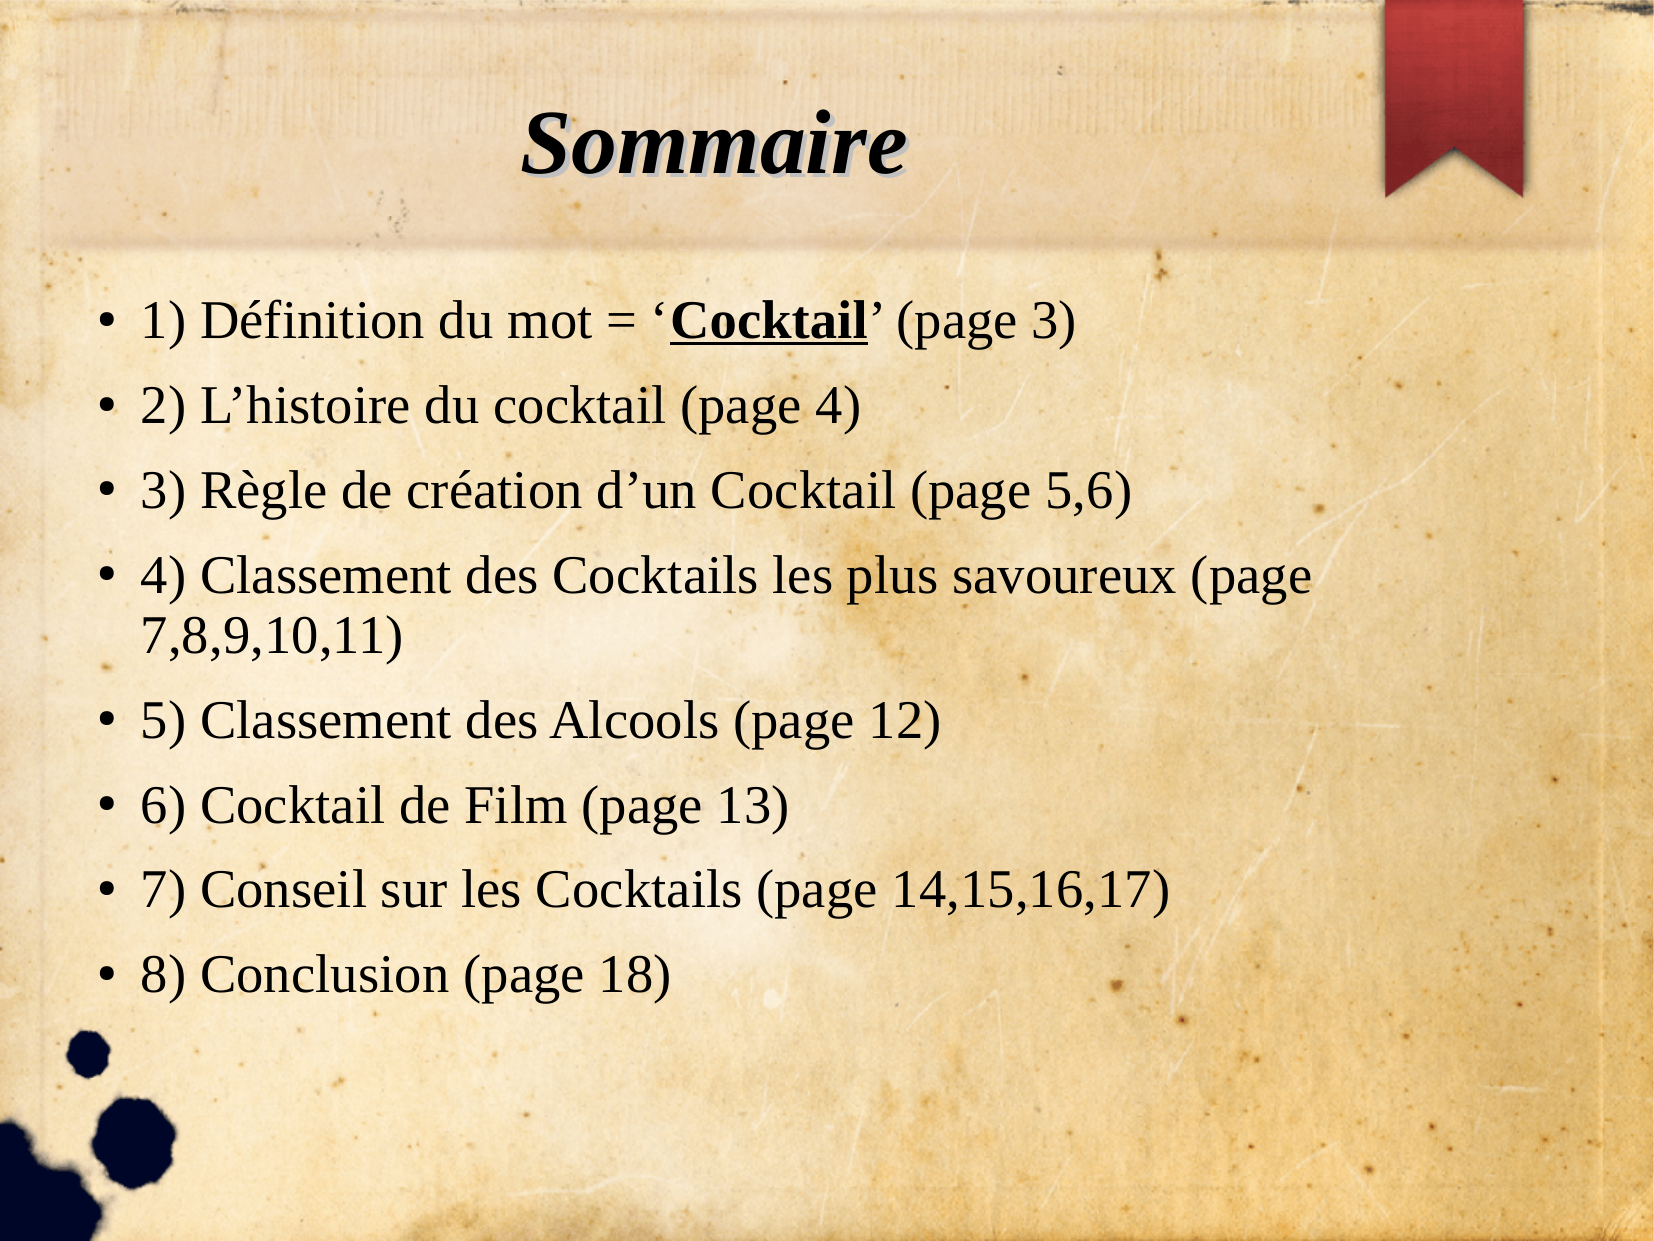

# Sommaire
1) Définition du mot = ‘Cocktail’ (page 3)
2) L’histoire du cocktail (page 4)
3) Règle de création d’un Cocktail (page 5,6)
4) Classement des Cocktails les plus savoureux (page 7,8,9,10,11)
5) Classement des Alcools (page 12)
6) Cocktail de Film (page 13)
7) Conseil sur les Cocktails (page 14,15,16,17)
8) Conclusion (page 18)